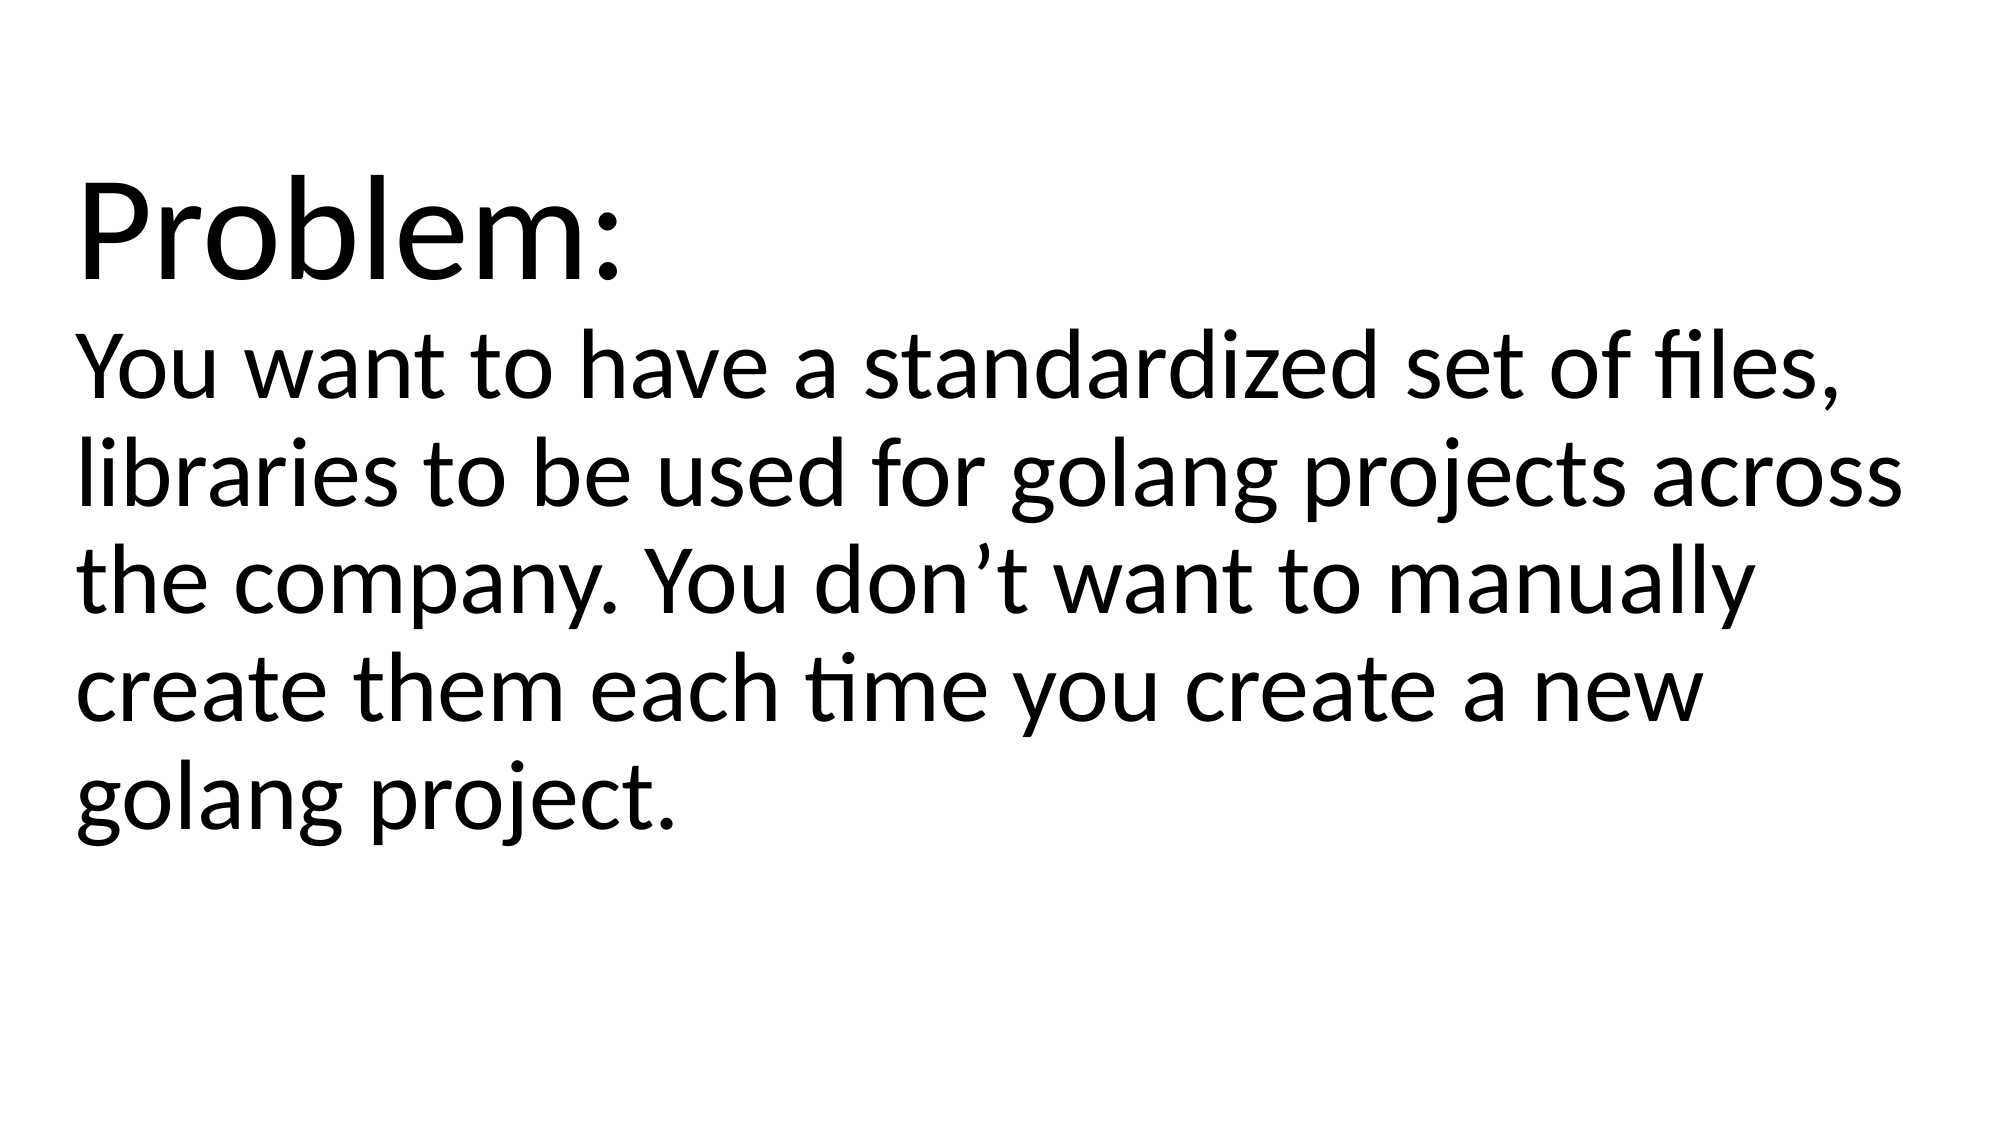

# Problem: You want to have a standardized set of files, libraries to be used for golang projects across the company. You don’t want to manually create them each time you create a new golang project.